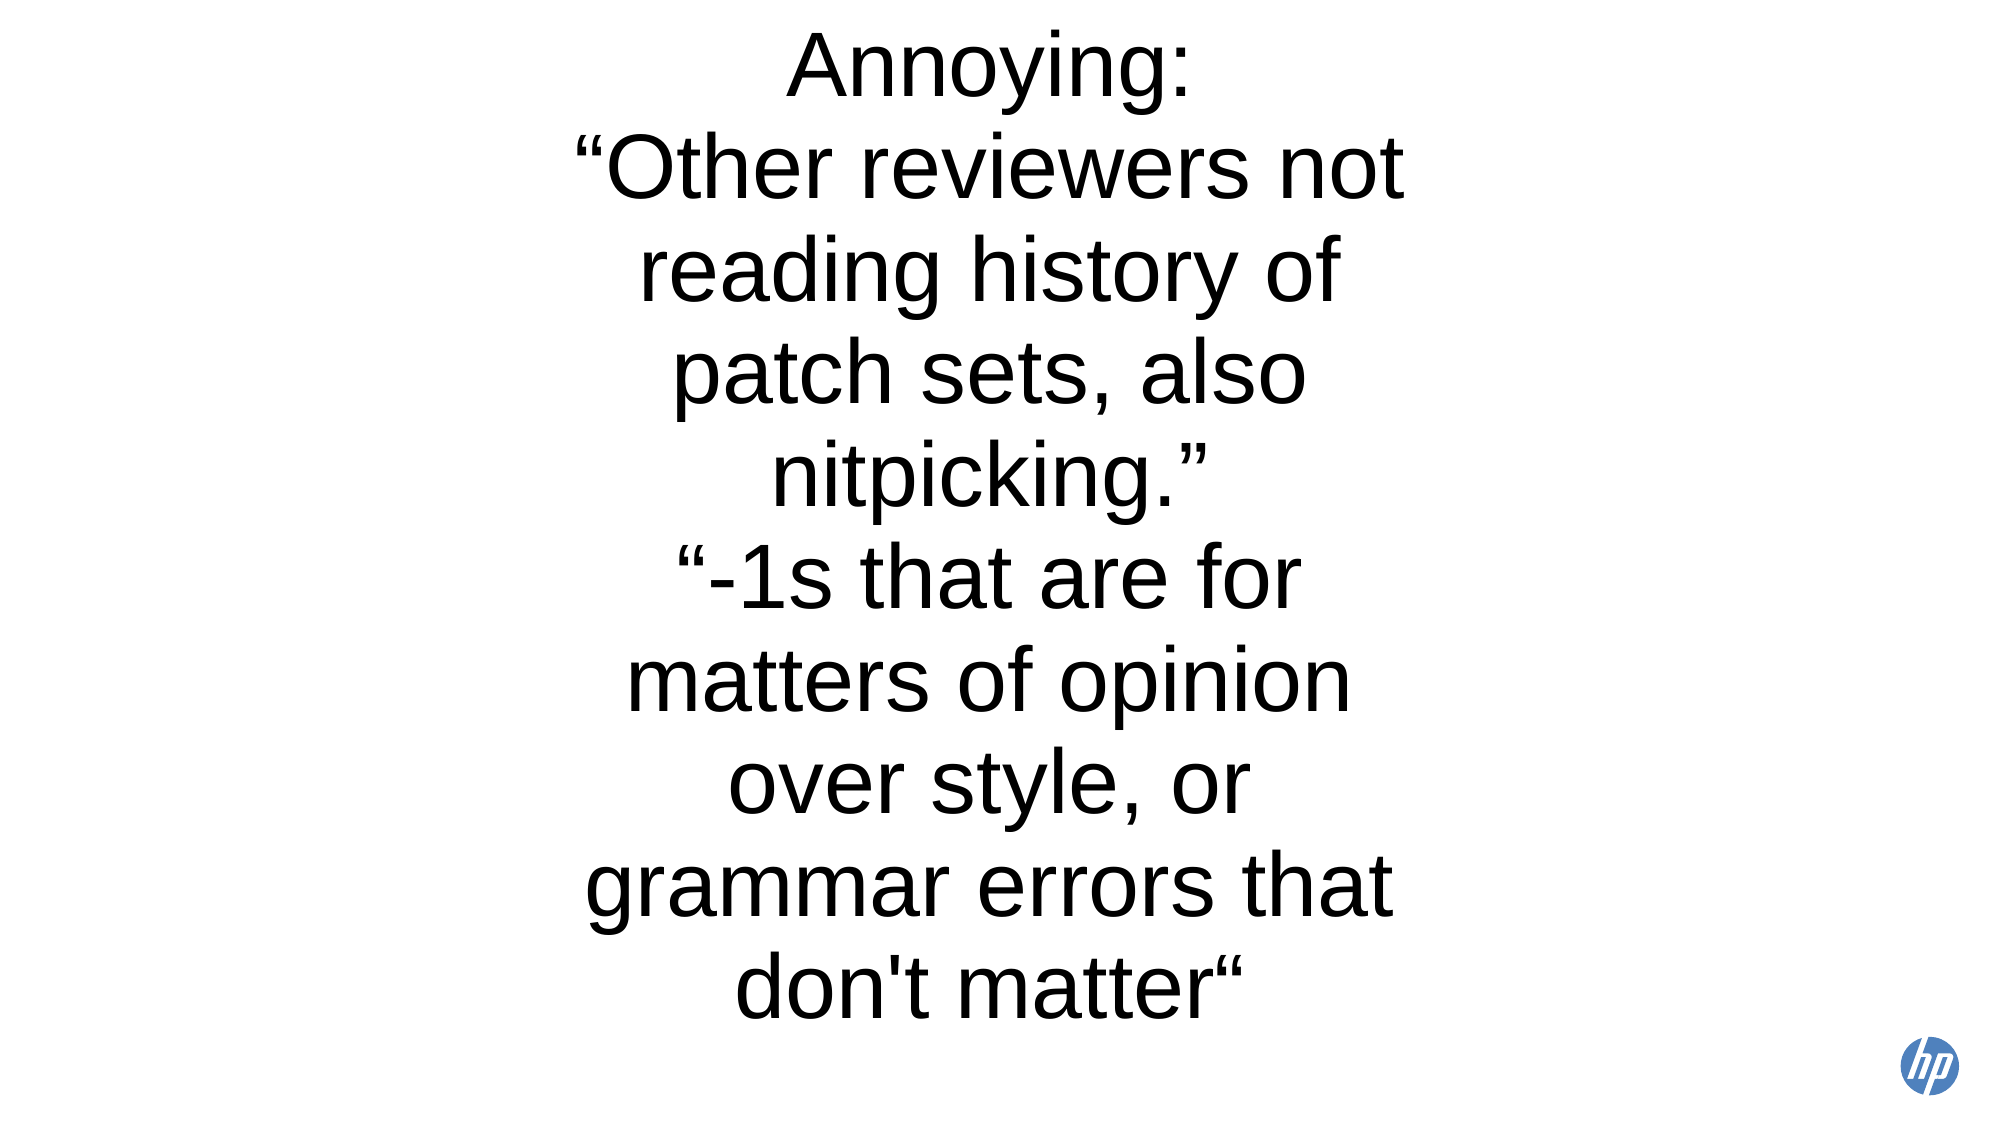

Annoying:
“Other reviewers not reading history of patch sets, also nitpicking.”
“-1s that are for matters of opinion over style, or grammar errors that don't matter“
#